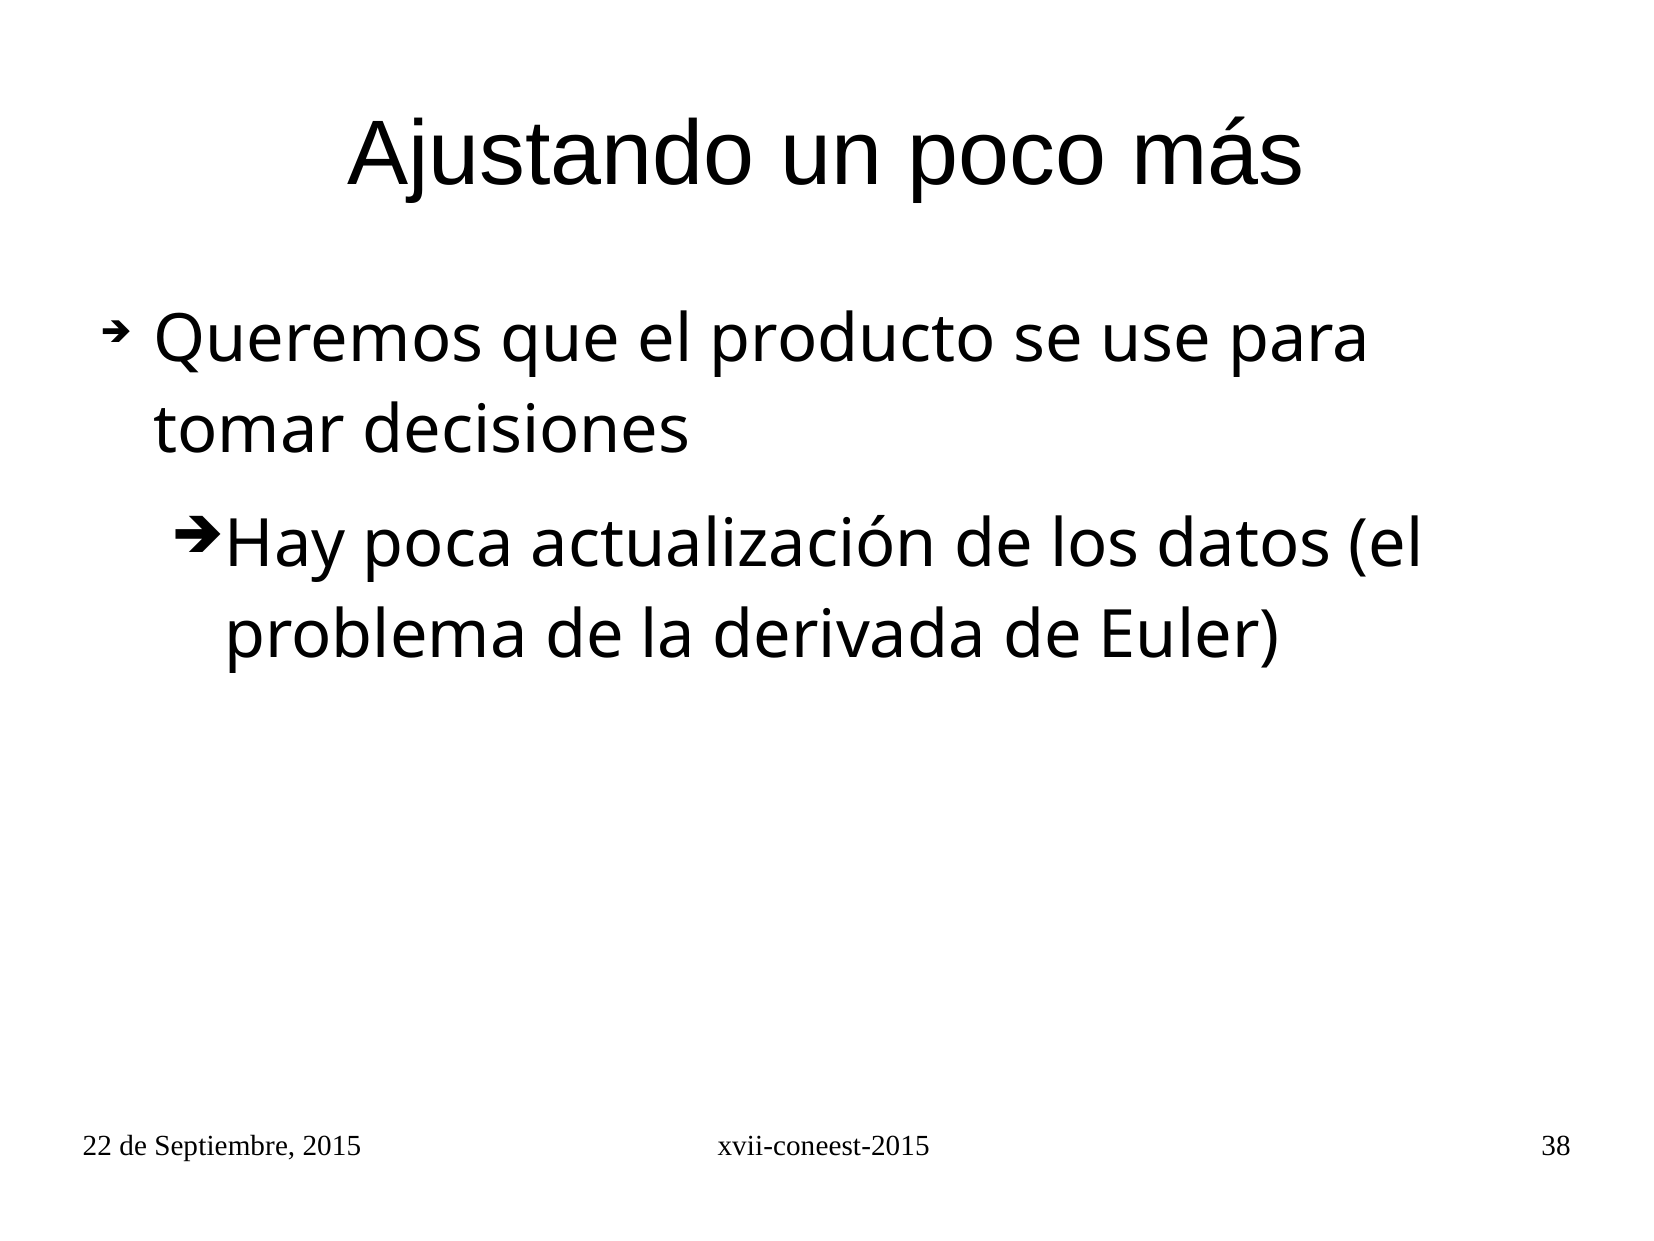

# Ajustando un poco más
Queremos que el producto se use para tomar decisiones
Hay poca actualización de los datos (el problema de la derivada de Euler)
22 de Septiembre, 2015
xvii-coneest-2015
38